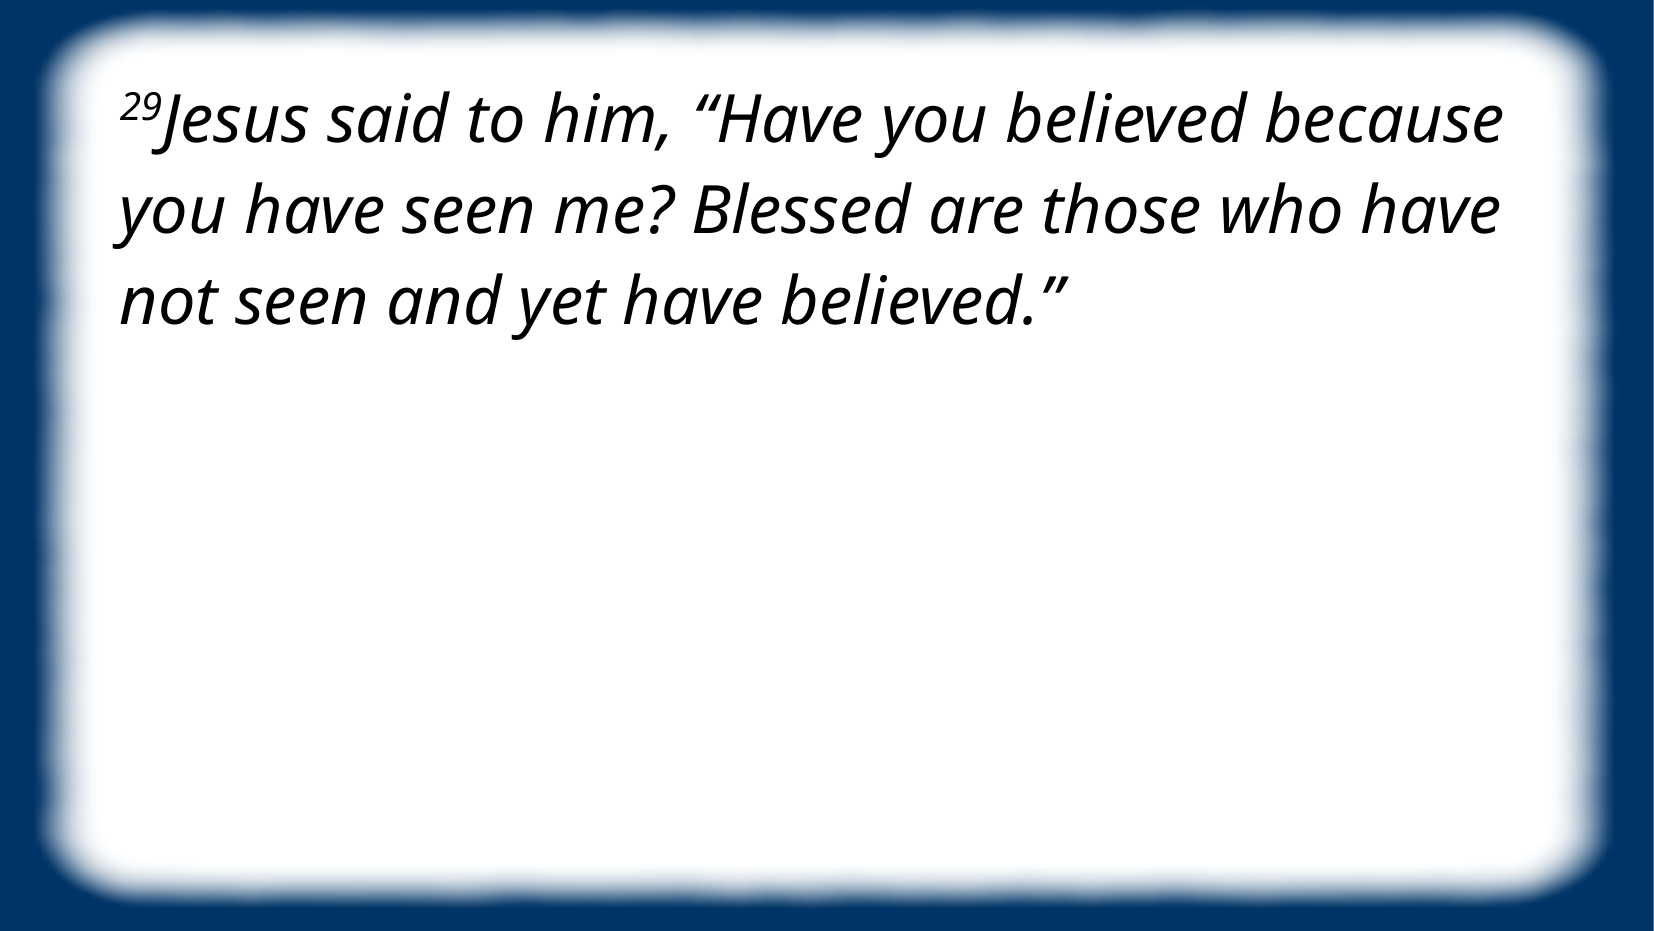

29Jesus said to him, “Have you believed because you have seen me? Blessed are those who have not seen and yet have believed.”